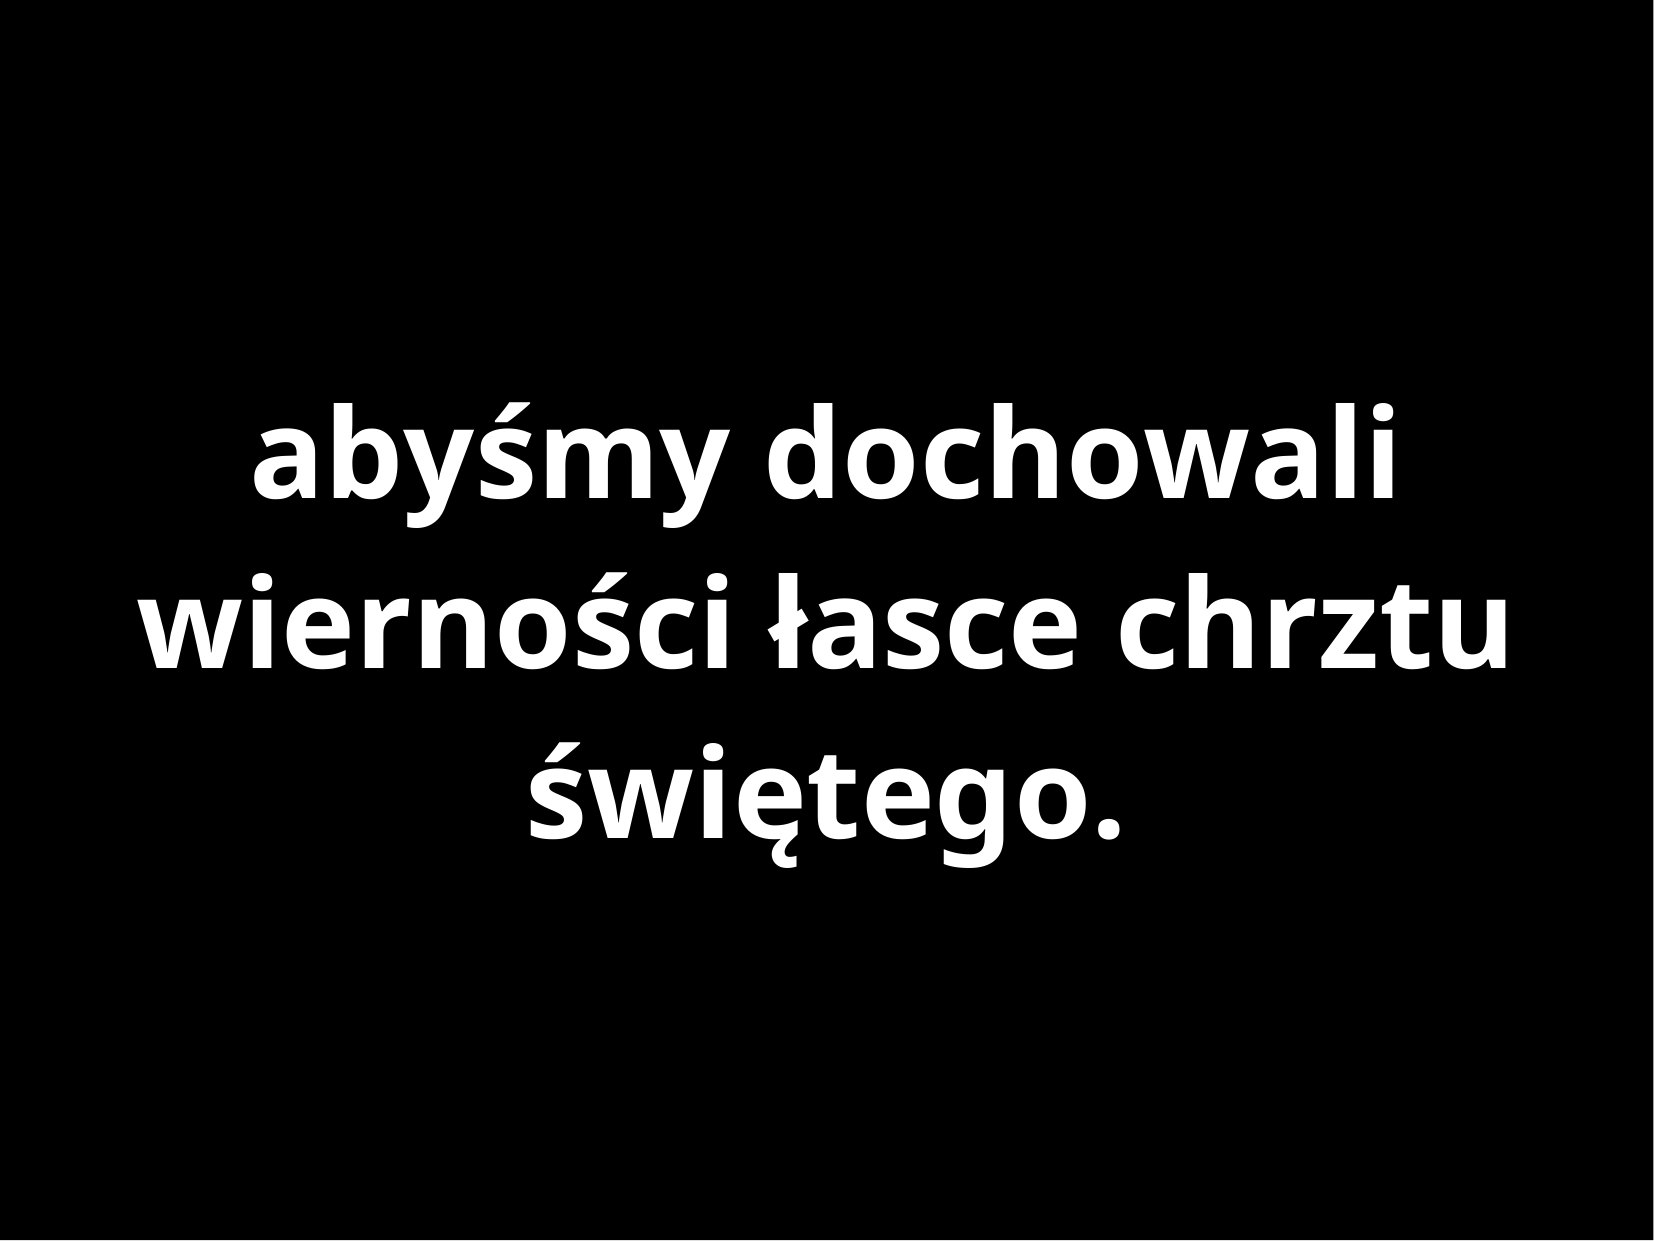

# abyśmy dochowali wierności łasce chrztu świętego.